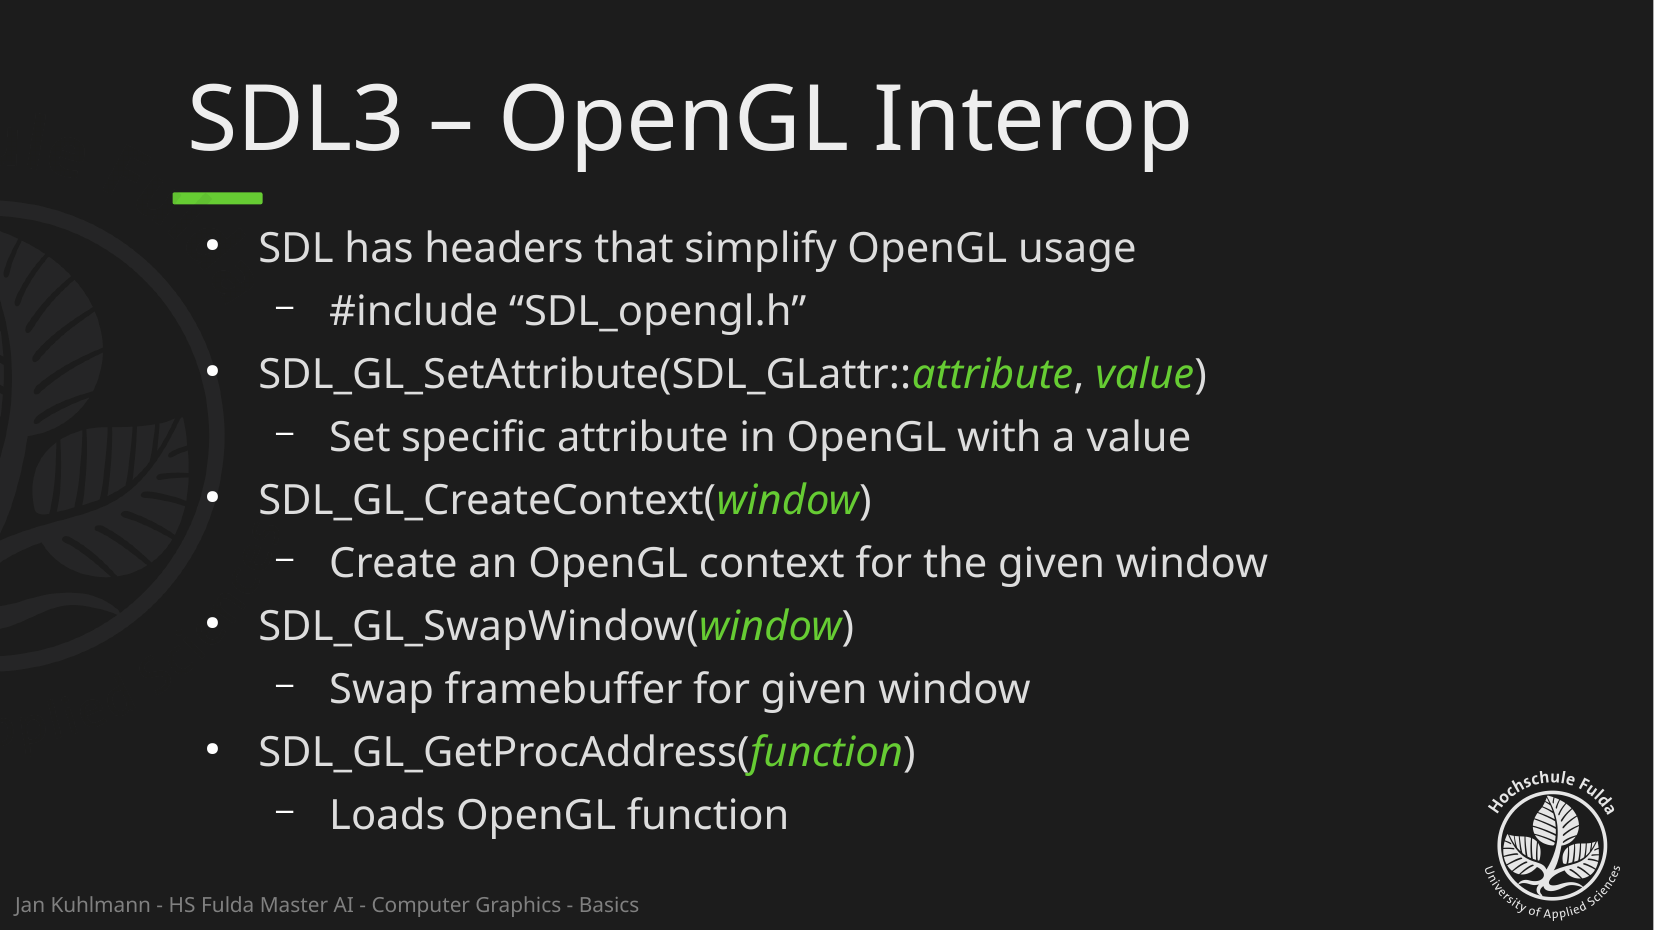

# SDL3 – OpenGL Interop
SDL has headers that simplify OpenGL usage
#include “SDL_opengl.h”
SDL_GL_SetAttribute(SDL_GLattr::attribute, value)
Set specific attribute in OpenGL with a value
SDL_GL_CreateContext(window)
Create an OpenGL context for the given window
SDL_GL_SwapWindow(window)
Swap framebuffer for given window
SDL_GL_GetProcAddress(function)
Loads OpenGL function
Jan Kuhlmann - HS Fulda Master AI - Computer Graphics - Basics